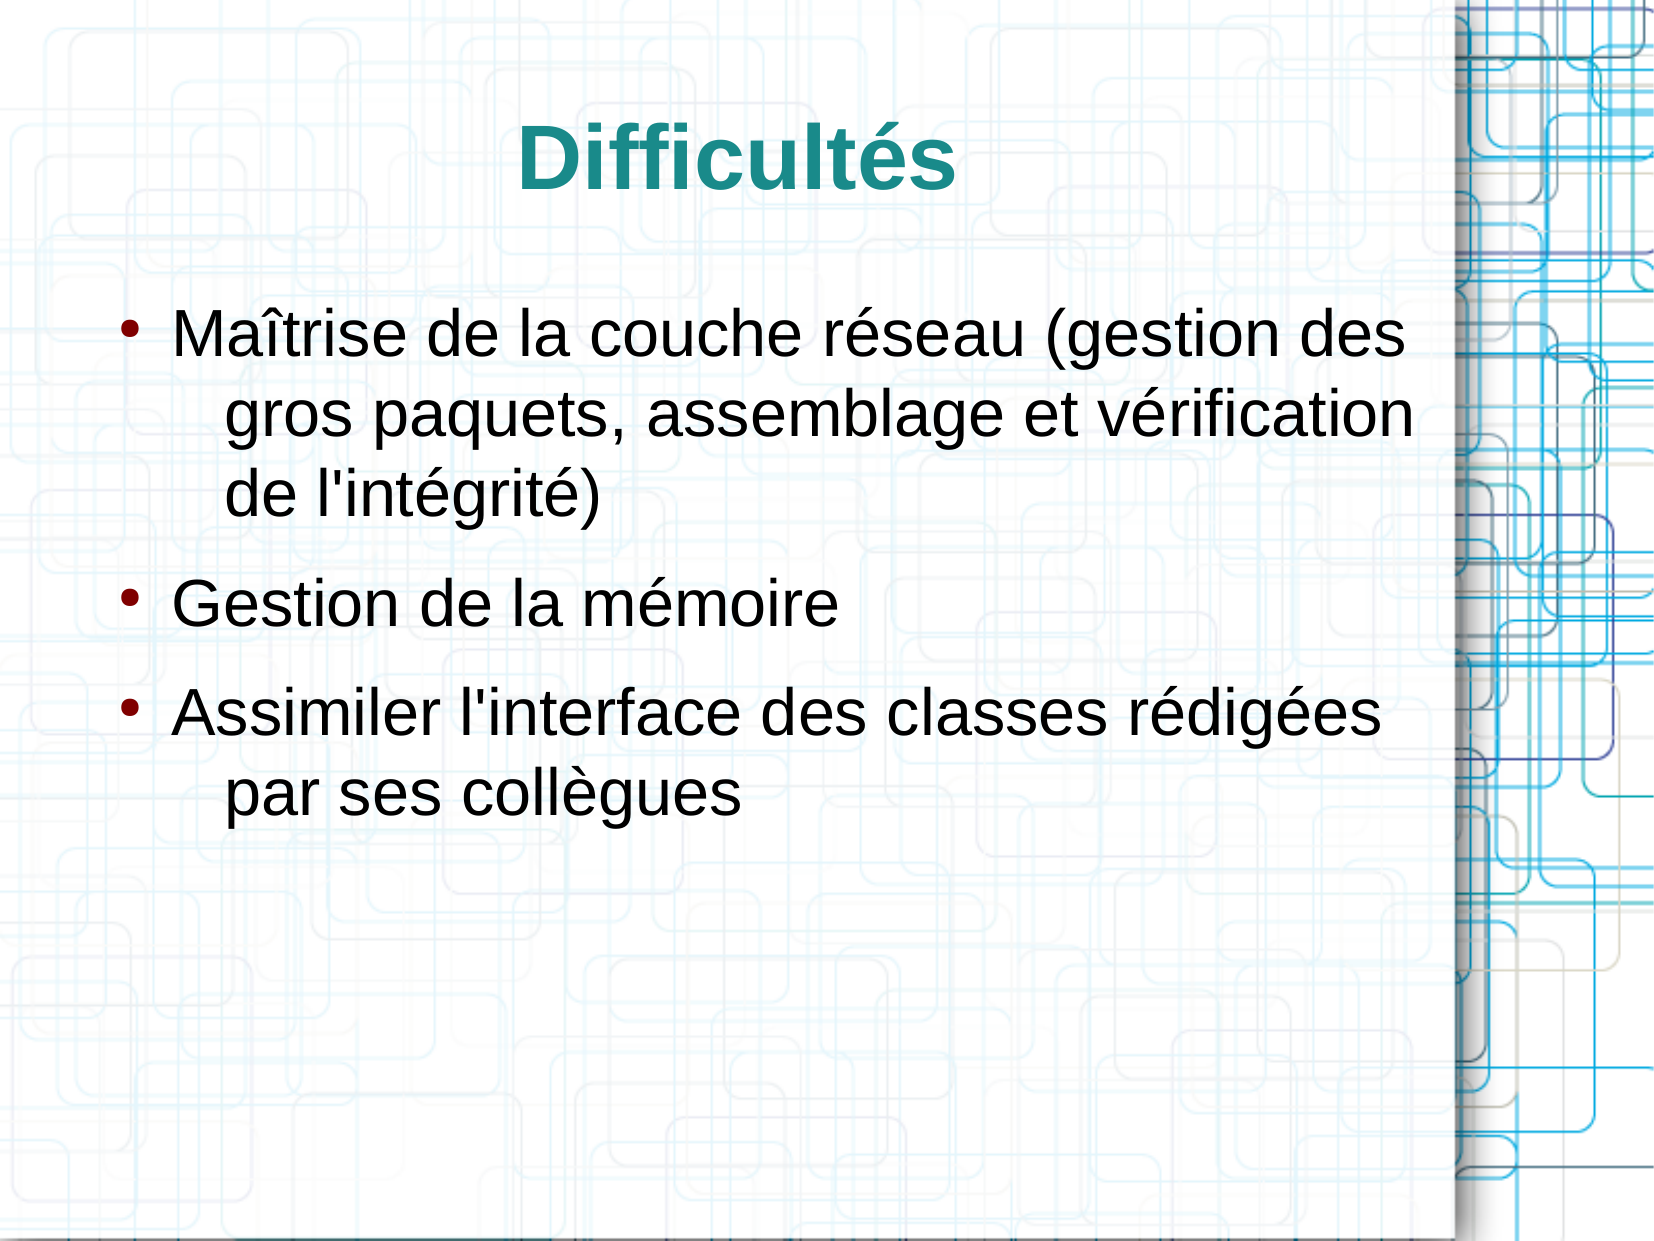

# Difficultés
Maîtrise de la couche réseau (gestion des gros paquets, assemblage et vérification de l'intégrité)
Gestion de la mémoire
Assimiler l'interface des classes rédigées par ses collègues